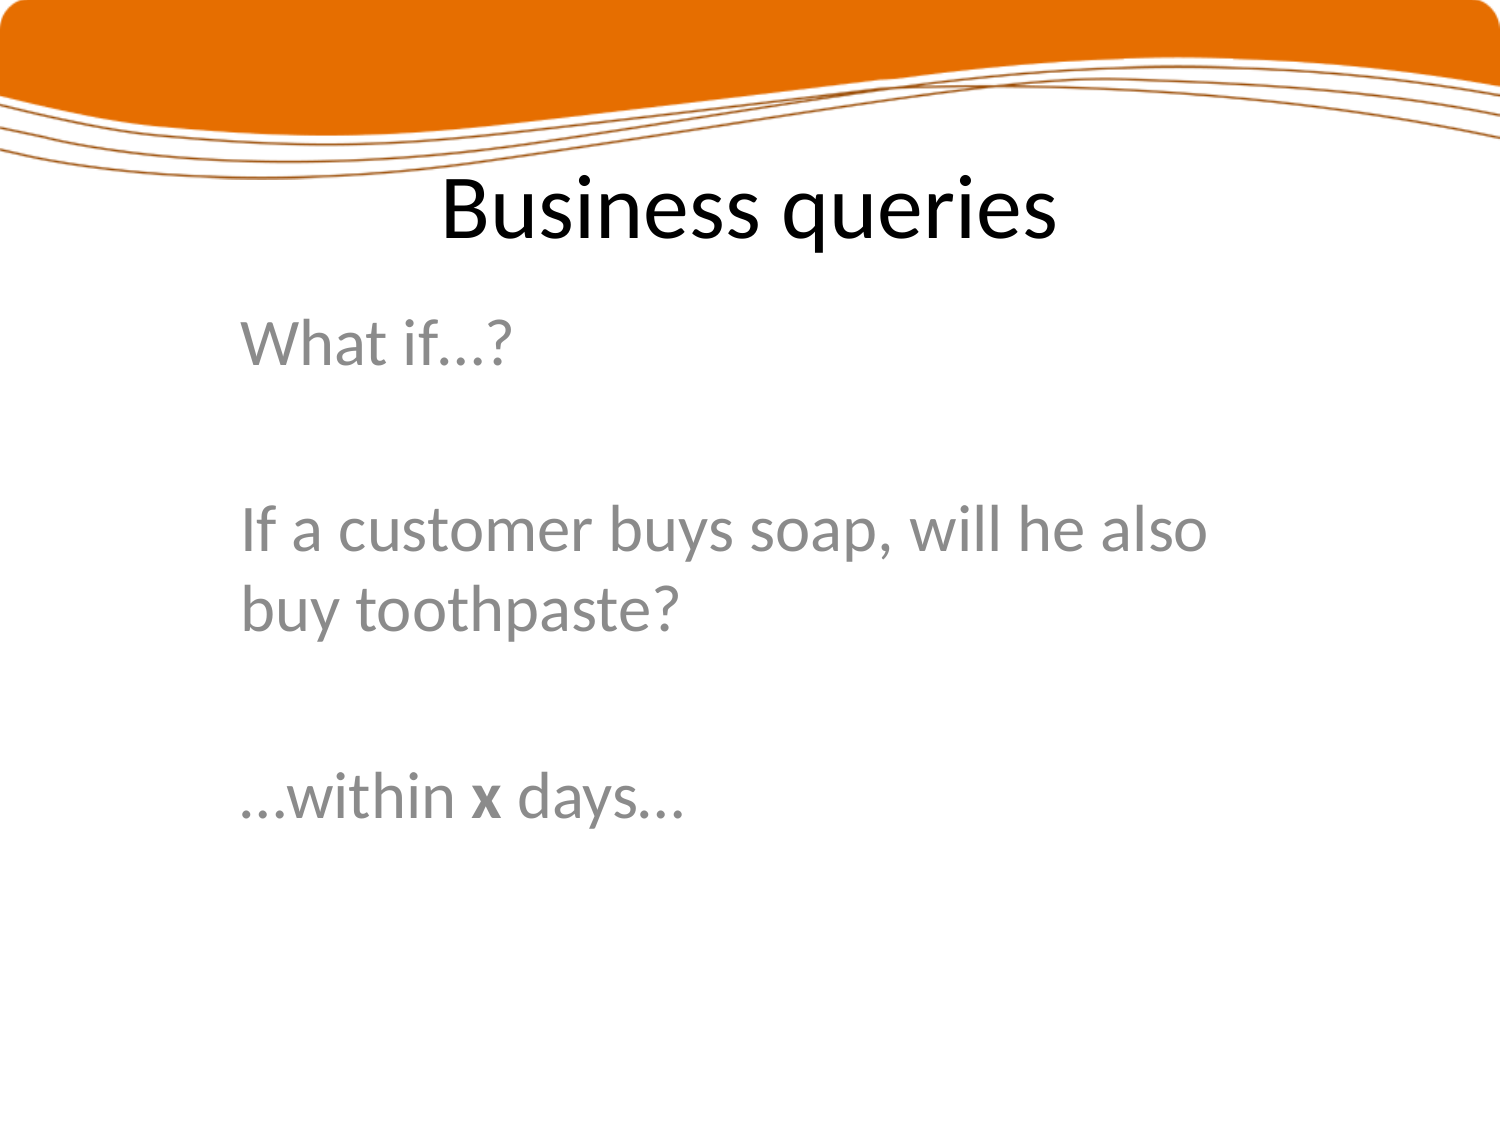

Business queries
# What if…?
If a customer buys soap, will he also buy toothpaste?
…within x days…